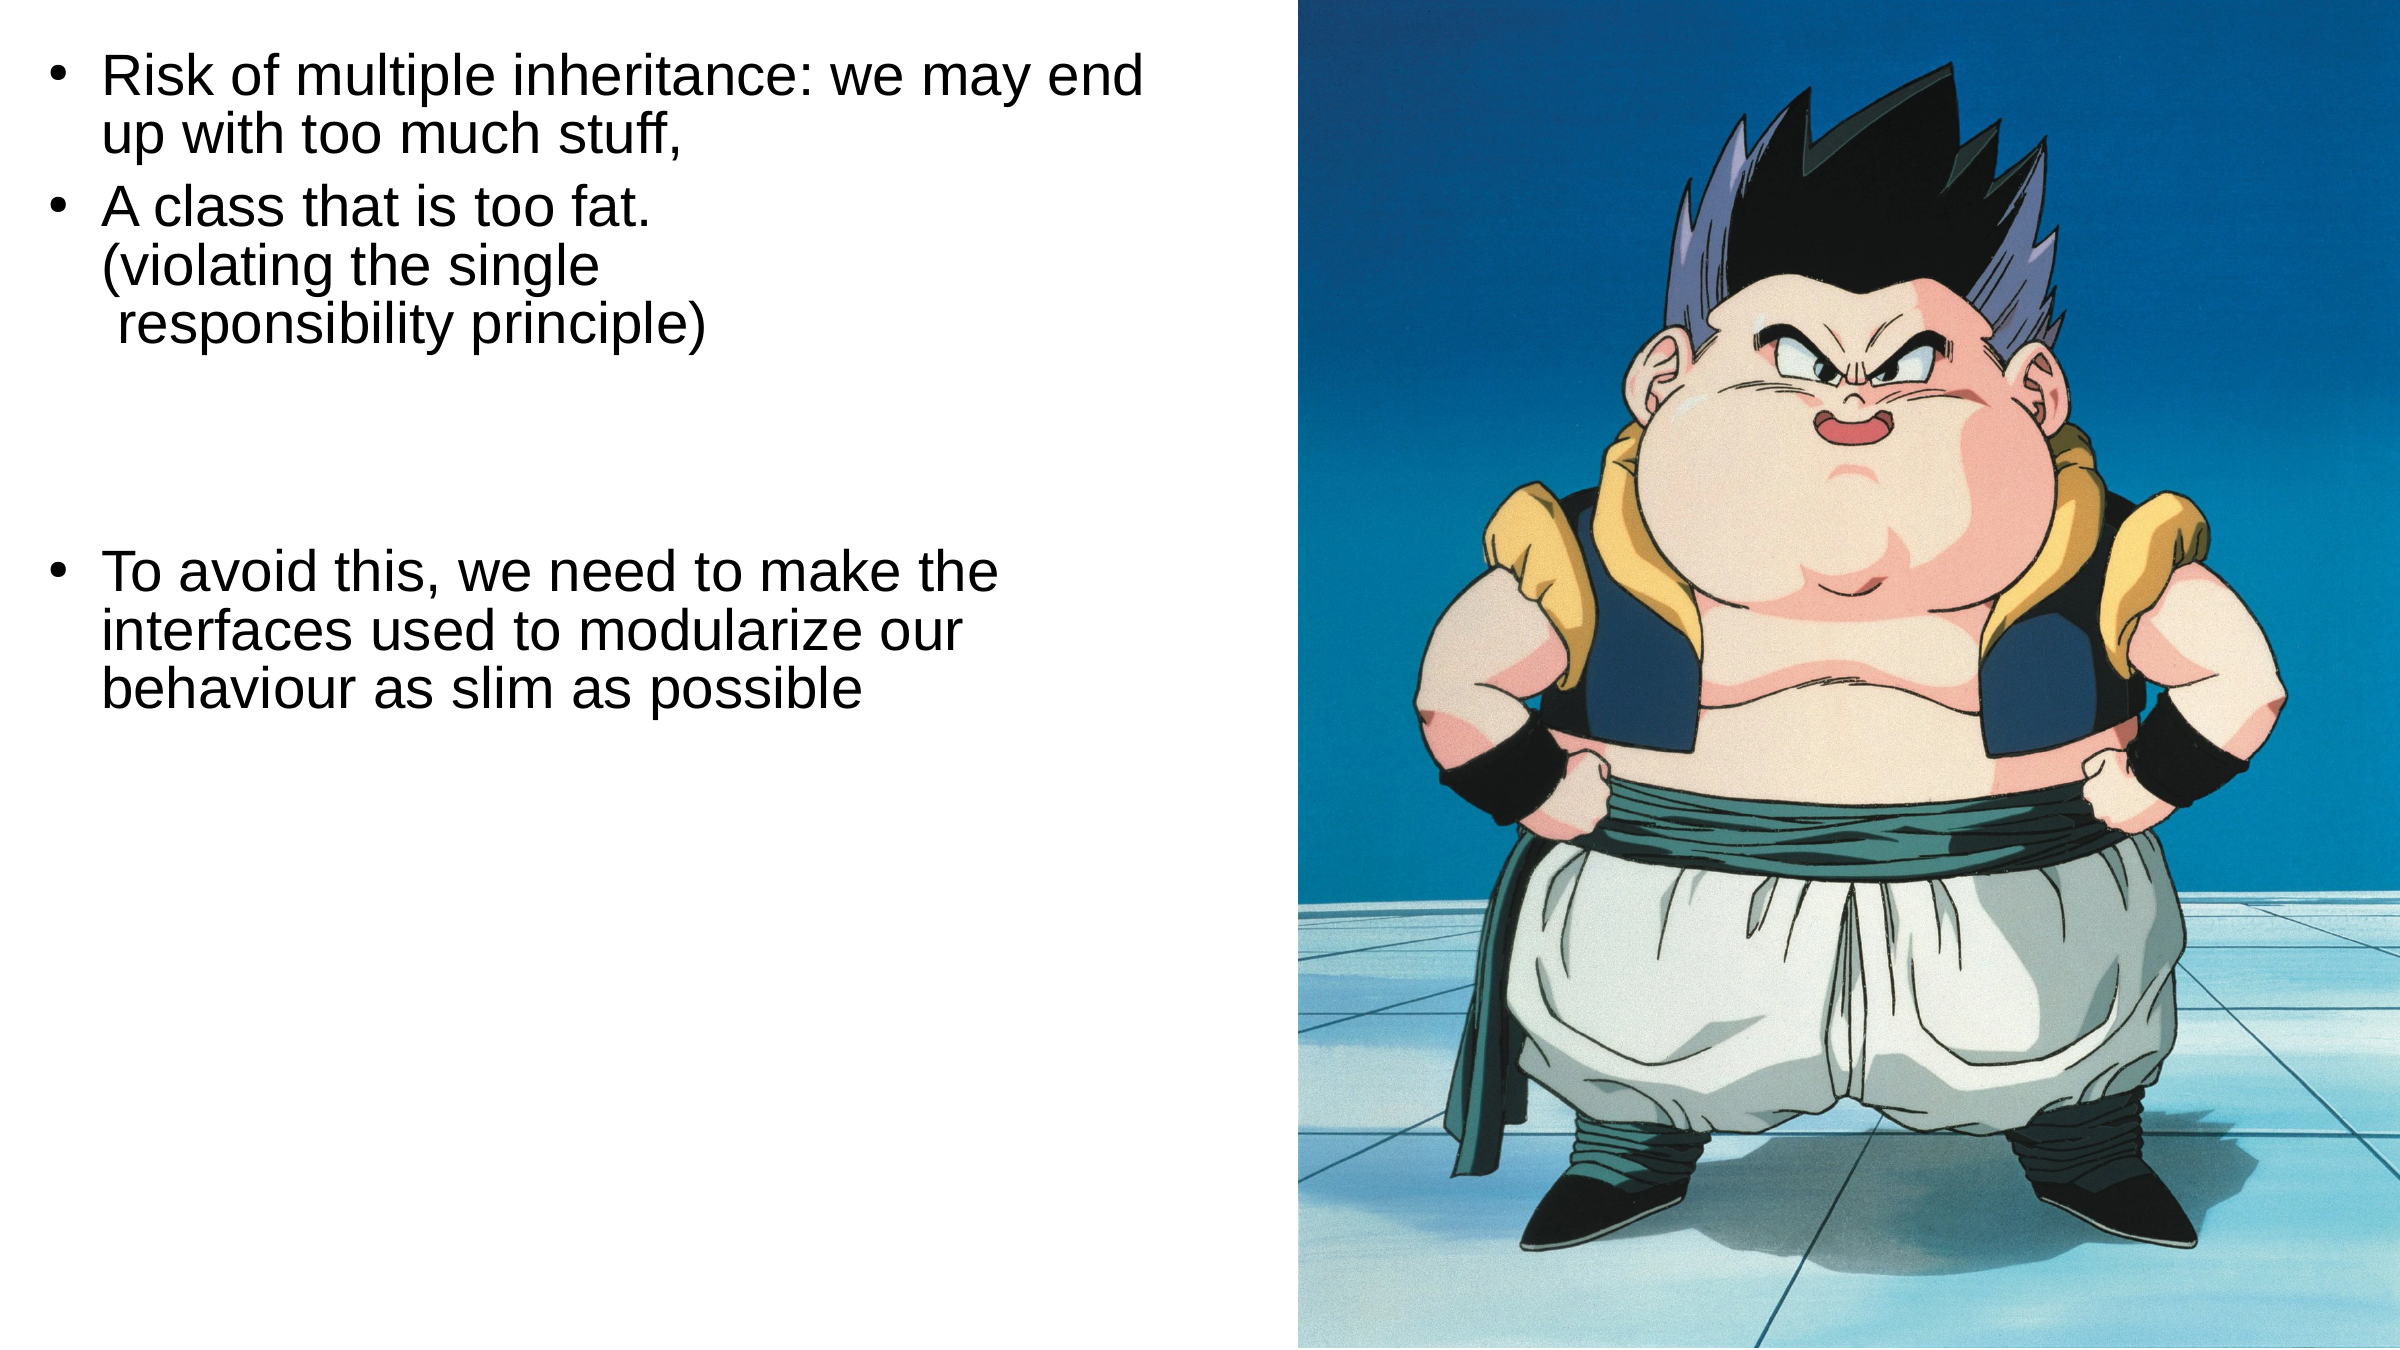

# Risk of multiple inheritance: we may end up with too much stuff,
A class that is too fat.
(violating the single
 responsibility principle)
To avoid this, we need to make the interfaces used to modularize our behaviour as slim as possible